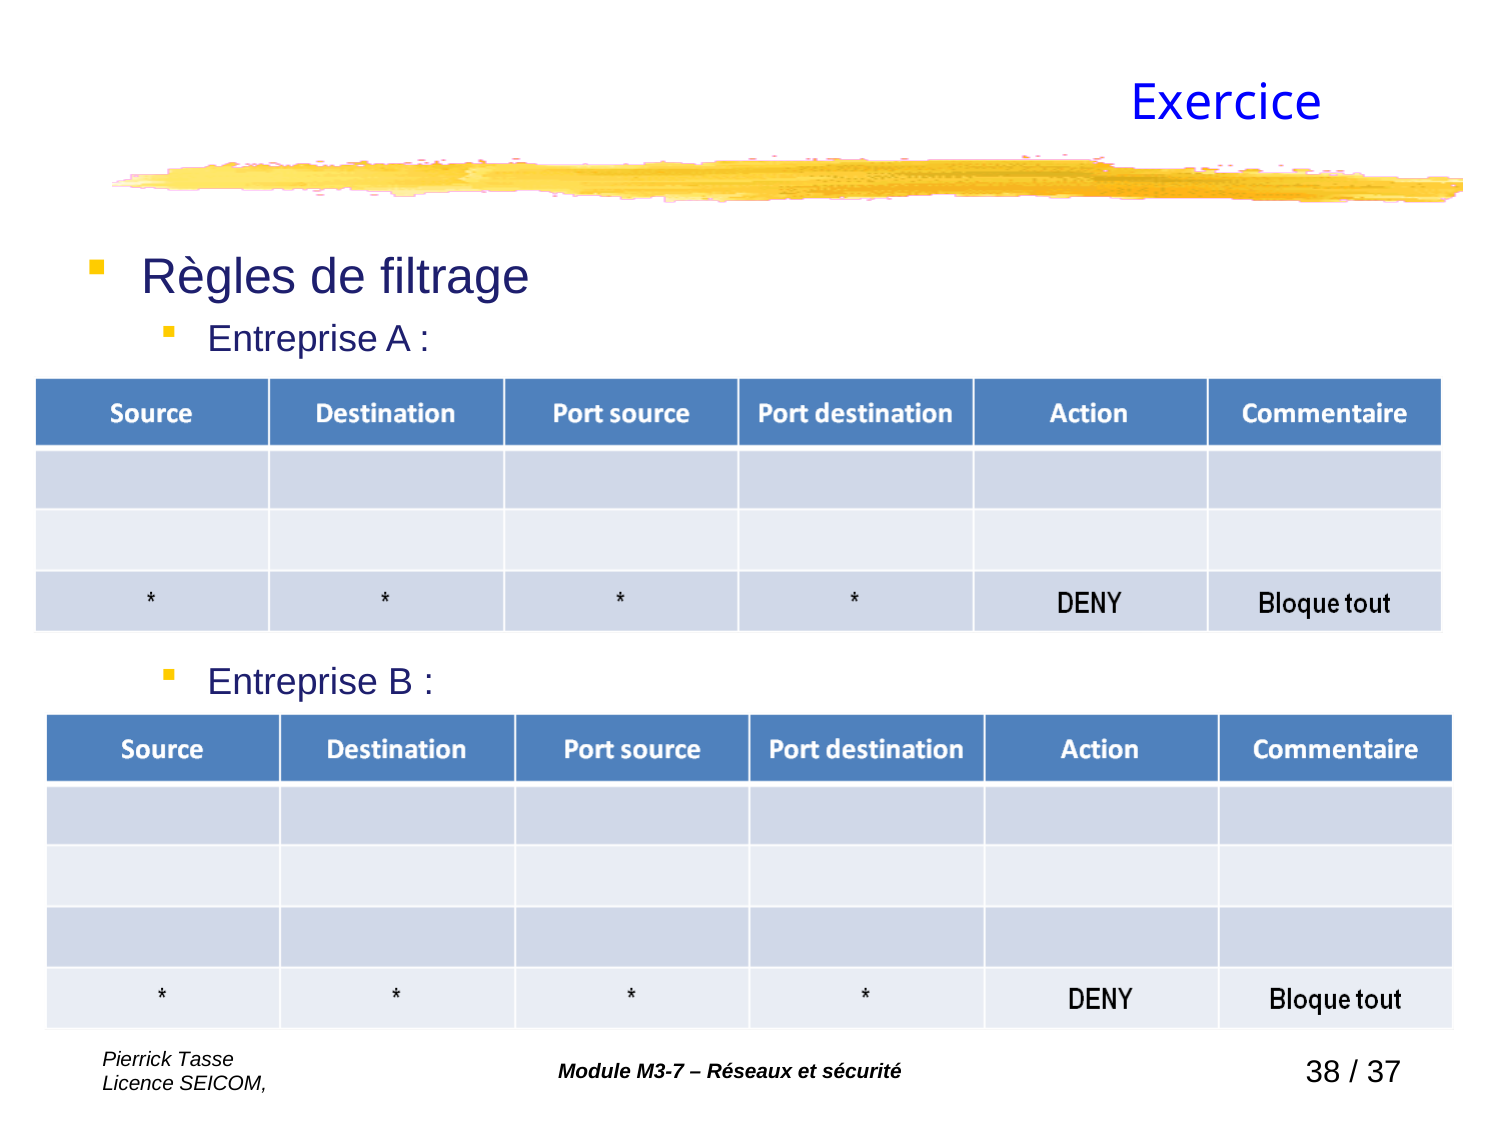

# Exercice
Règles de filtrage
Entreprise A :
Entreprise B :
38